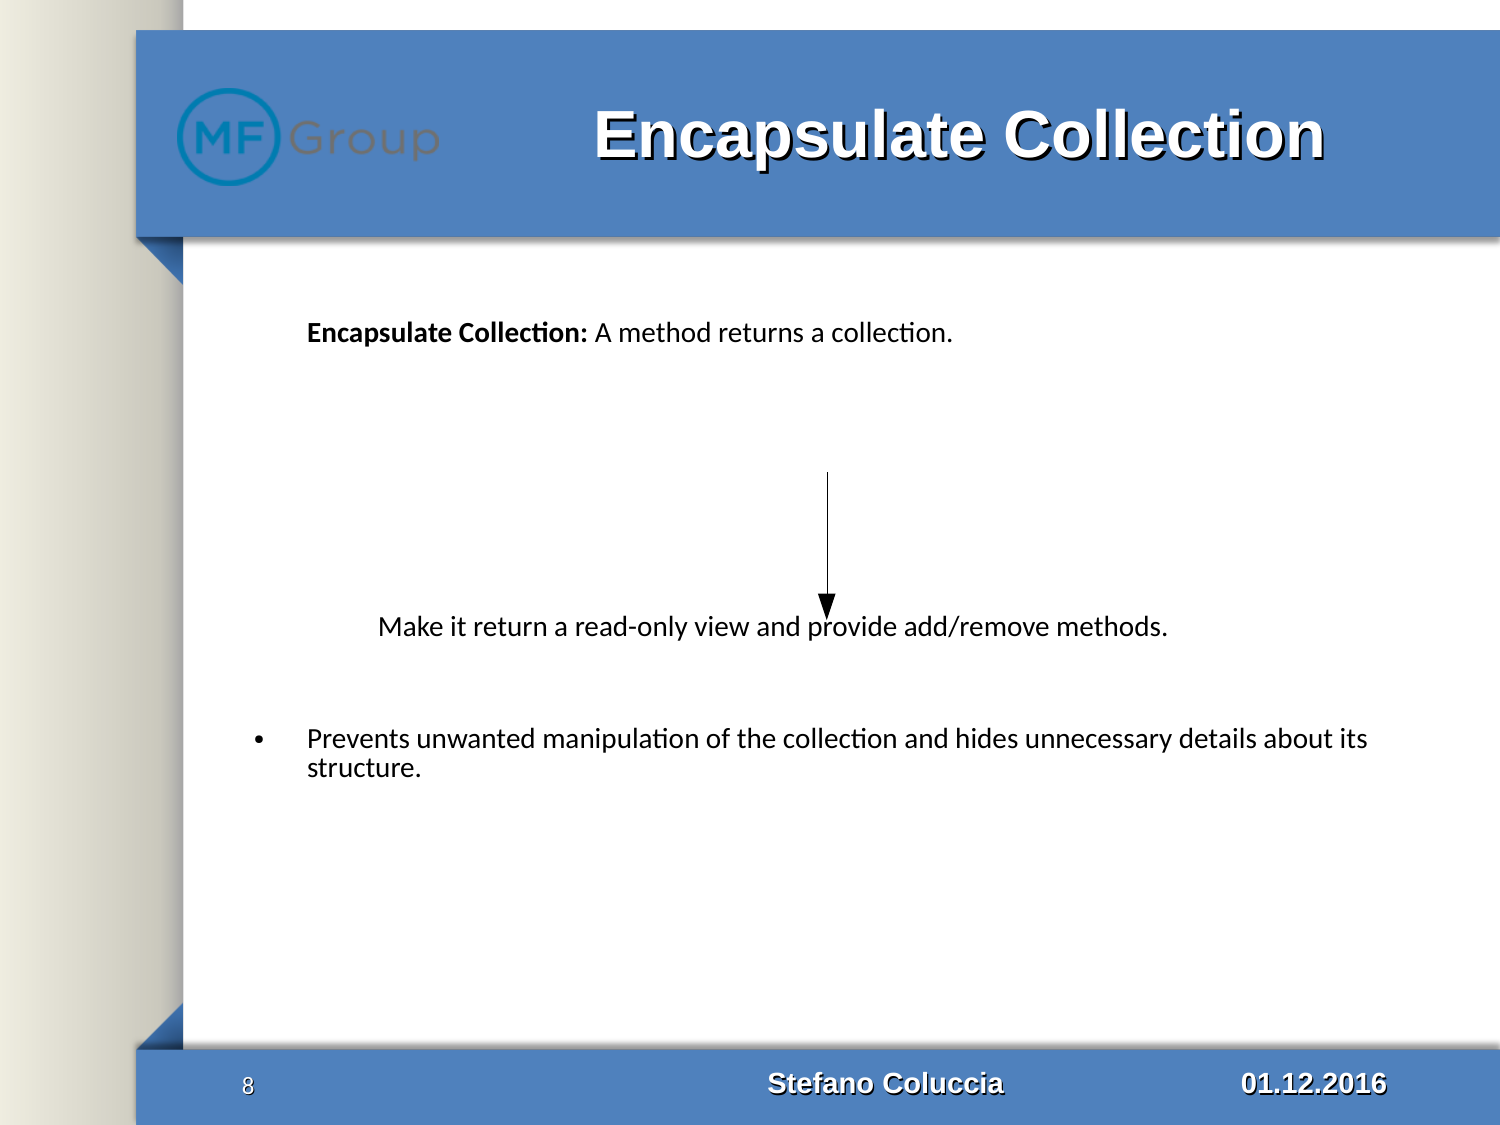

# Encapsulate Collection
Encapsulate Collection: A method returns a collection.
Make it return a read-only view and provide add/remove methods.
Prevents unwanted manipulation of the collection and hides unnecessary details about its structure.
8
Stefano Coluccia
01.12.2016